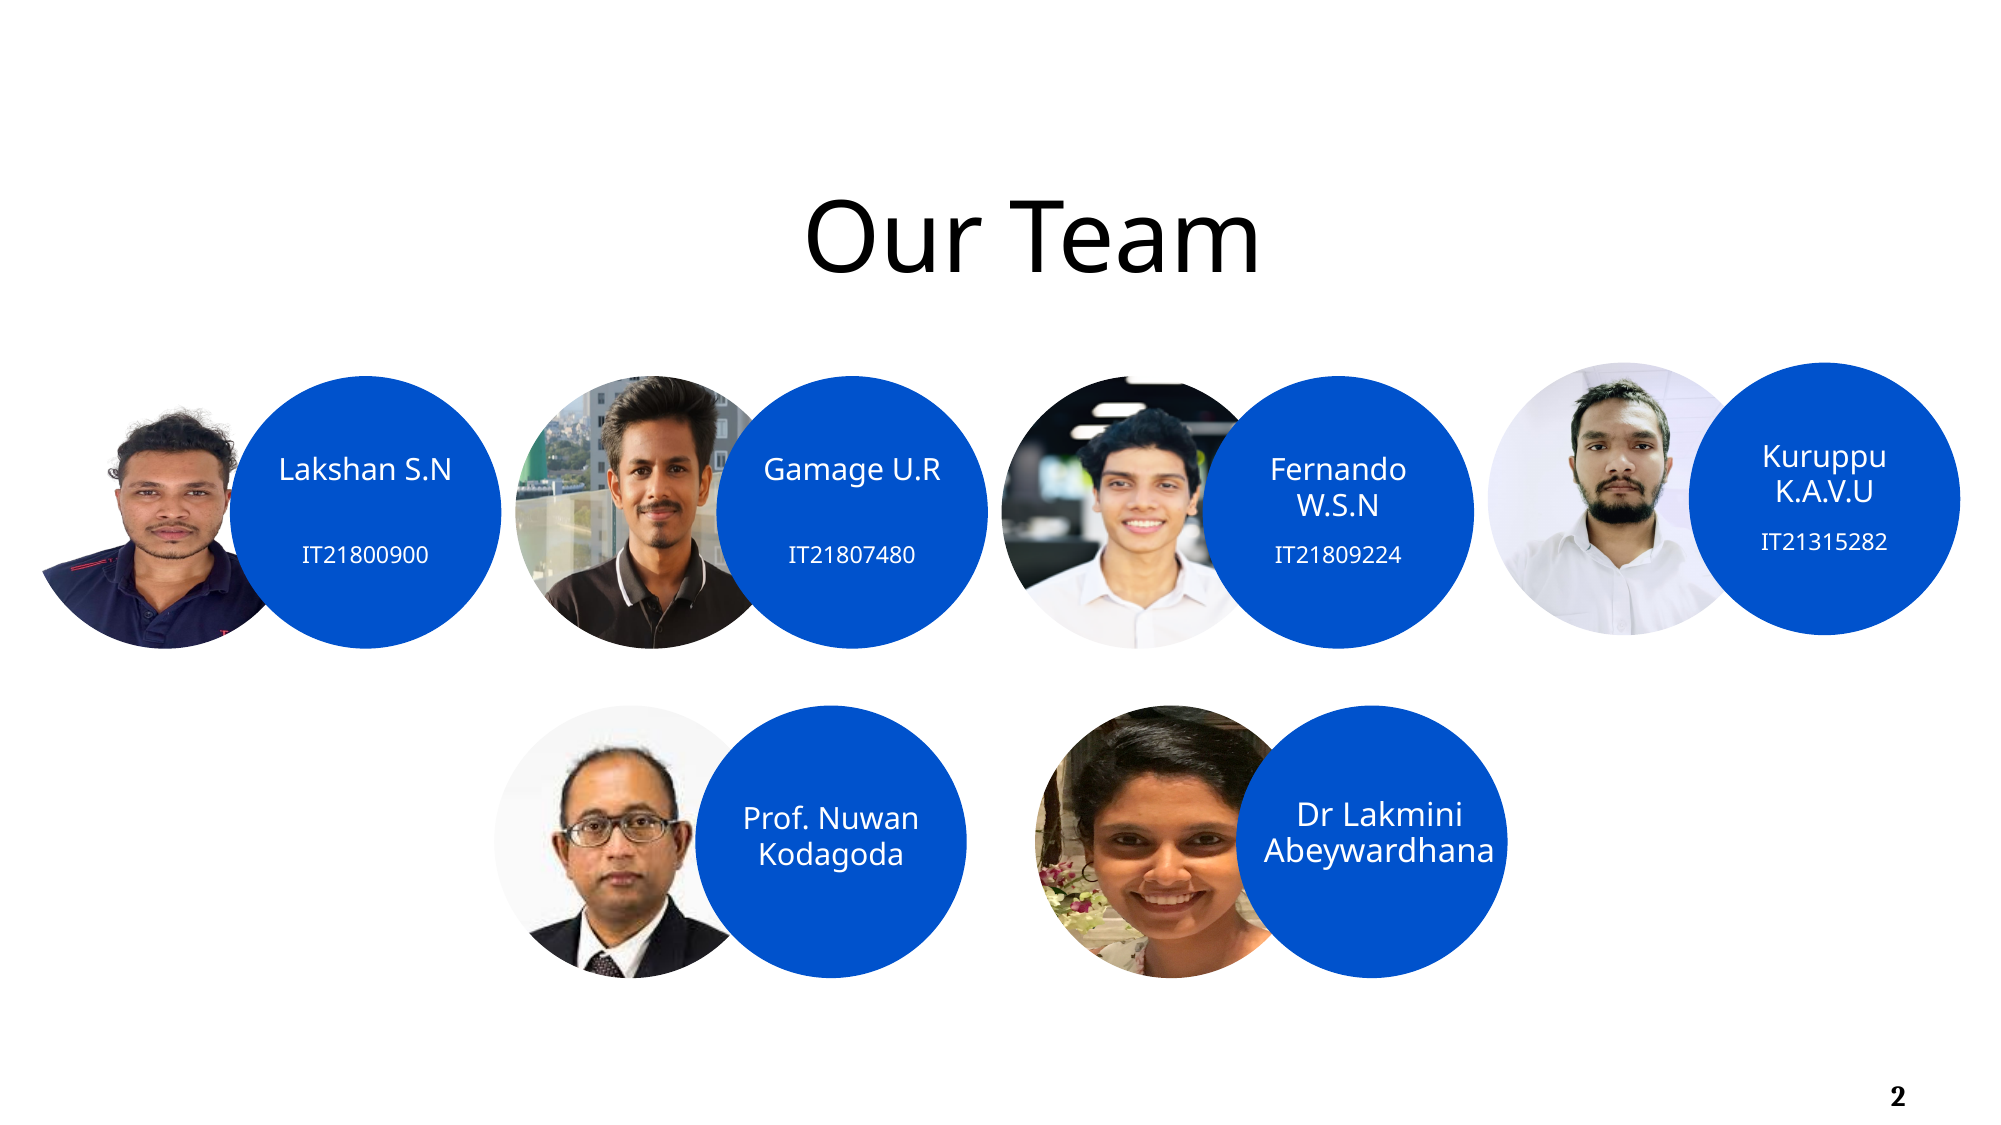

Our Team
Kuruppu K.A.V.U
IT21315282
Lakshan S.N
IT21800900
Gamage U.R
IT21807480
Fernando W.S.N
IT21809224
Dr Lakmini Abeywardhana
Prof. Nuwan Kodagoda